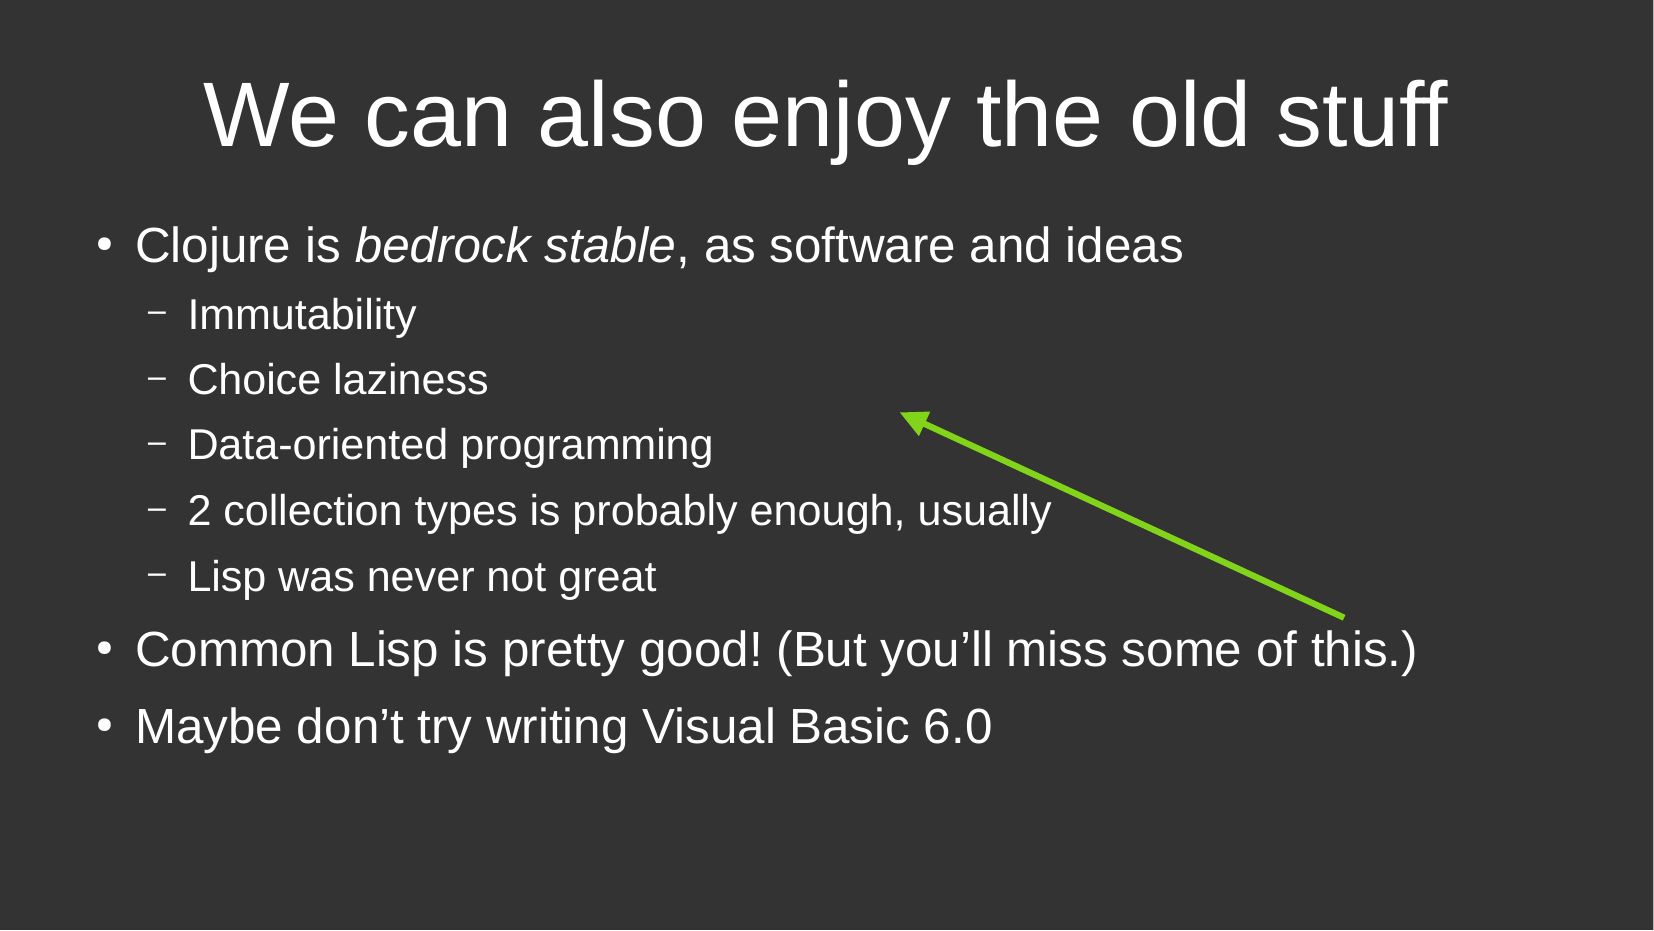

# We can also enjoy the old stuff
Clojure is bedrock stable, as software and ideas
Immutability
Choice laziness
Data-oriented programming
2 collection types is probably enough, usually
Lisp was never not great
Common Lisp is pretty good! (But you’ll miss some of this.)
Maybe don’t try writing Visual Basic 6.0